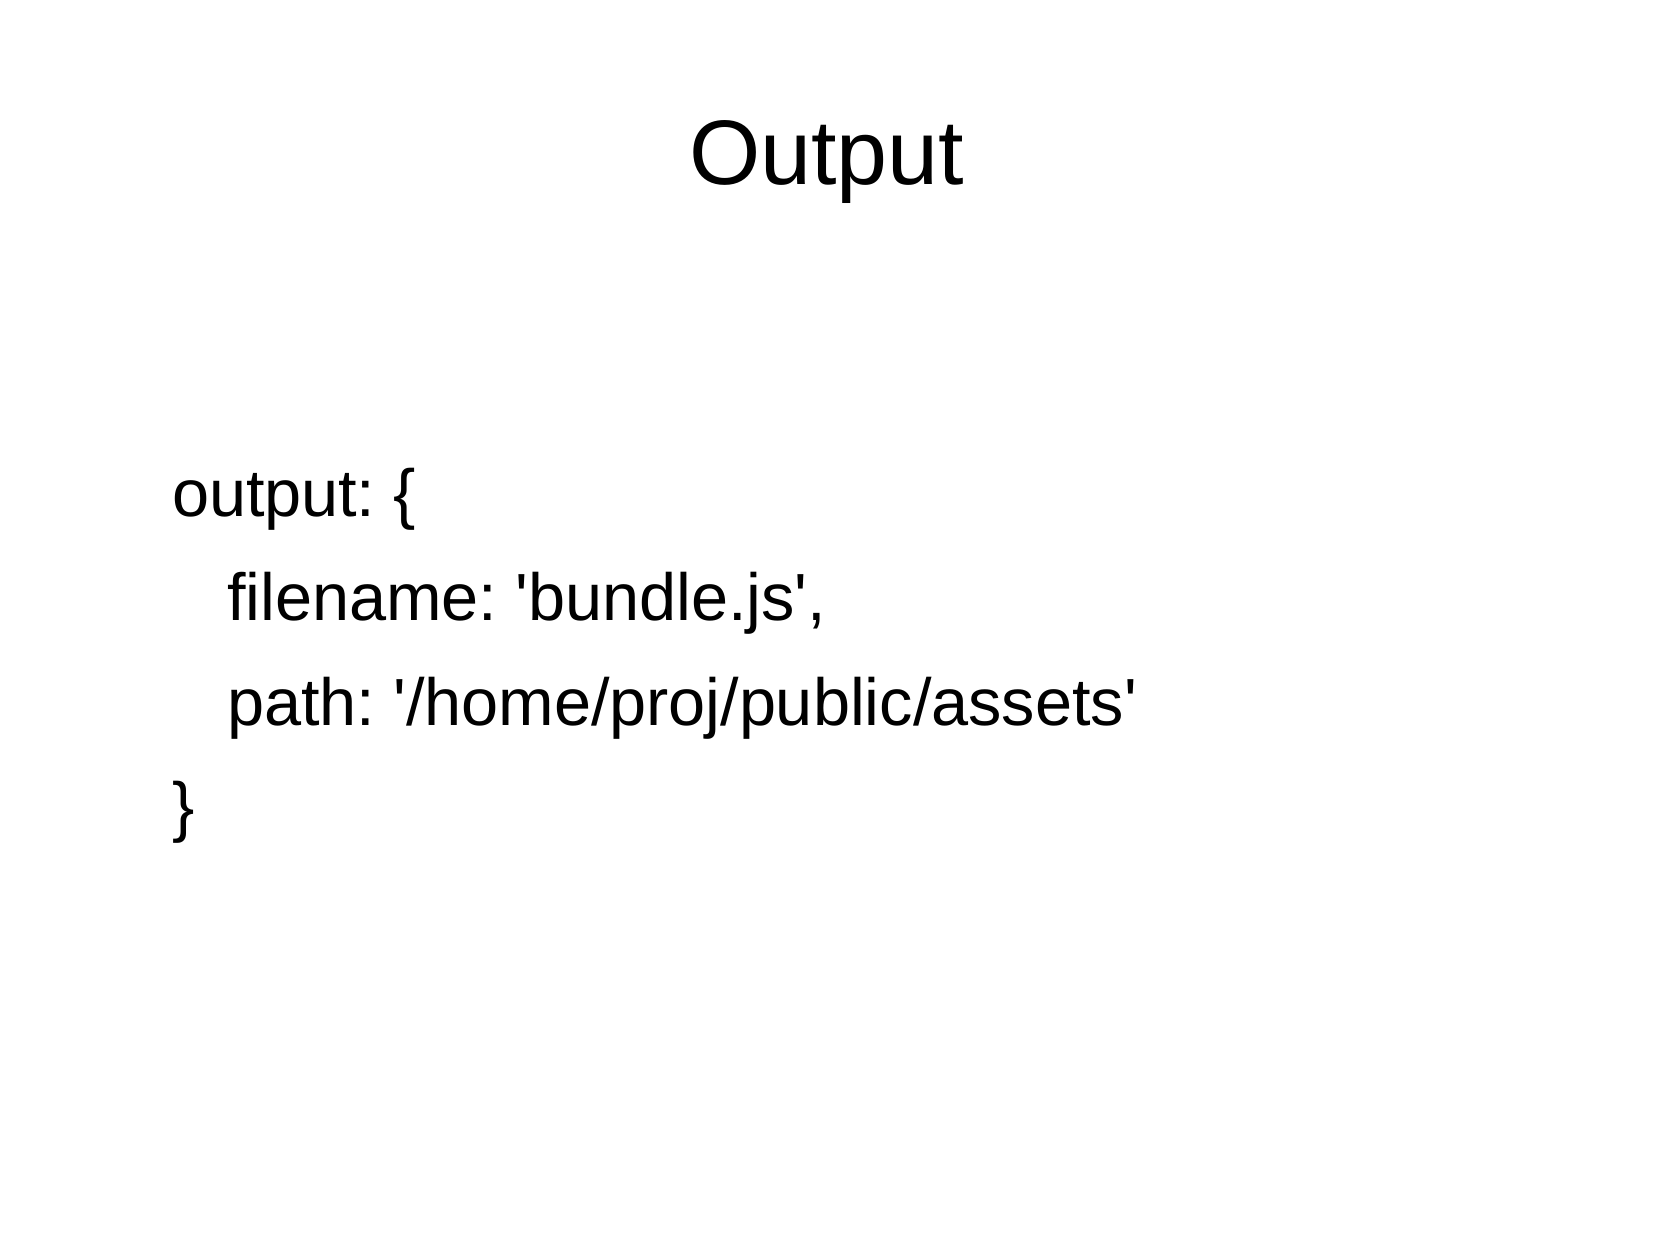

# Output
 output: {
 filename: 'bundle.js',
 path: '/home/proj/public/assets'
 }